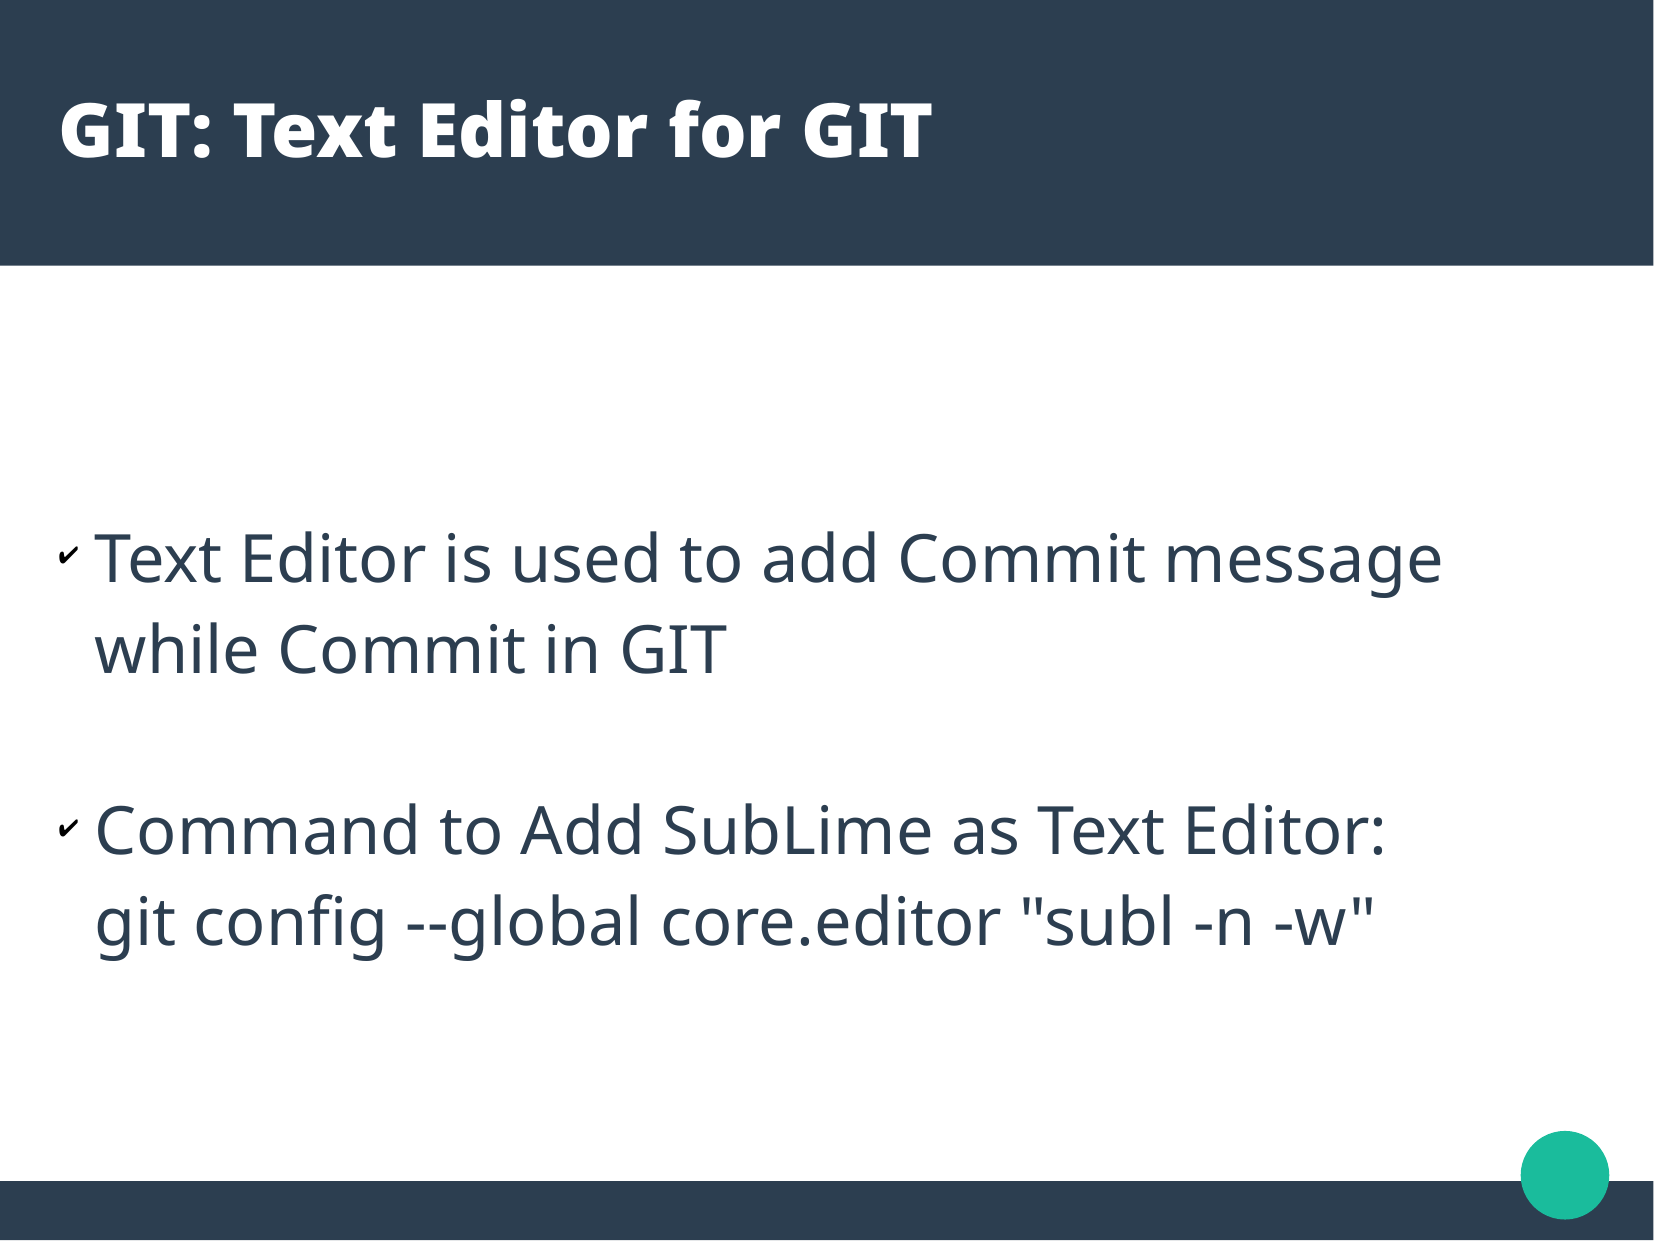

# GIT: Text Editor for GIT
Text Editor is used to add Commit message while Commit in GIT
Command to Add SubLime as Text Editor:
git config --global core.editor "subl -n -w"